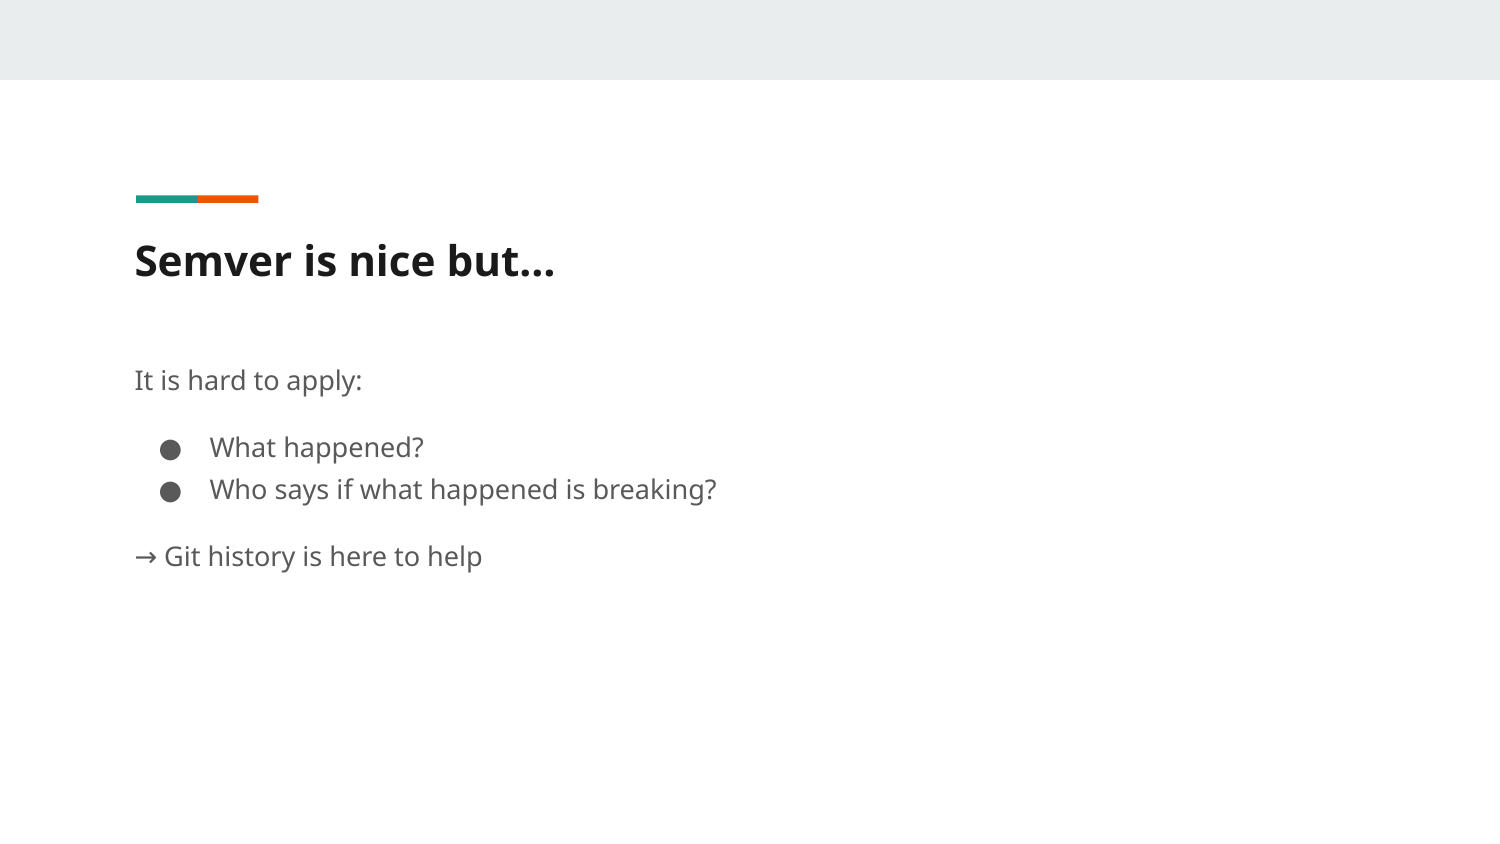

# Semver is nice but…
It is hard to apply:
What happened?
Who says if what happened is breaking?
→ Git history is here to help